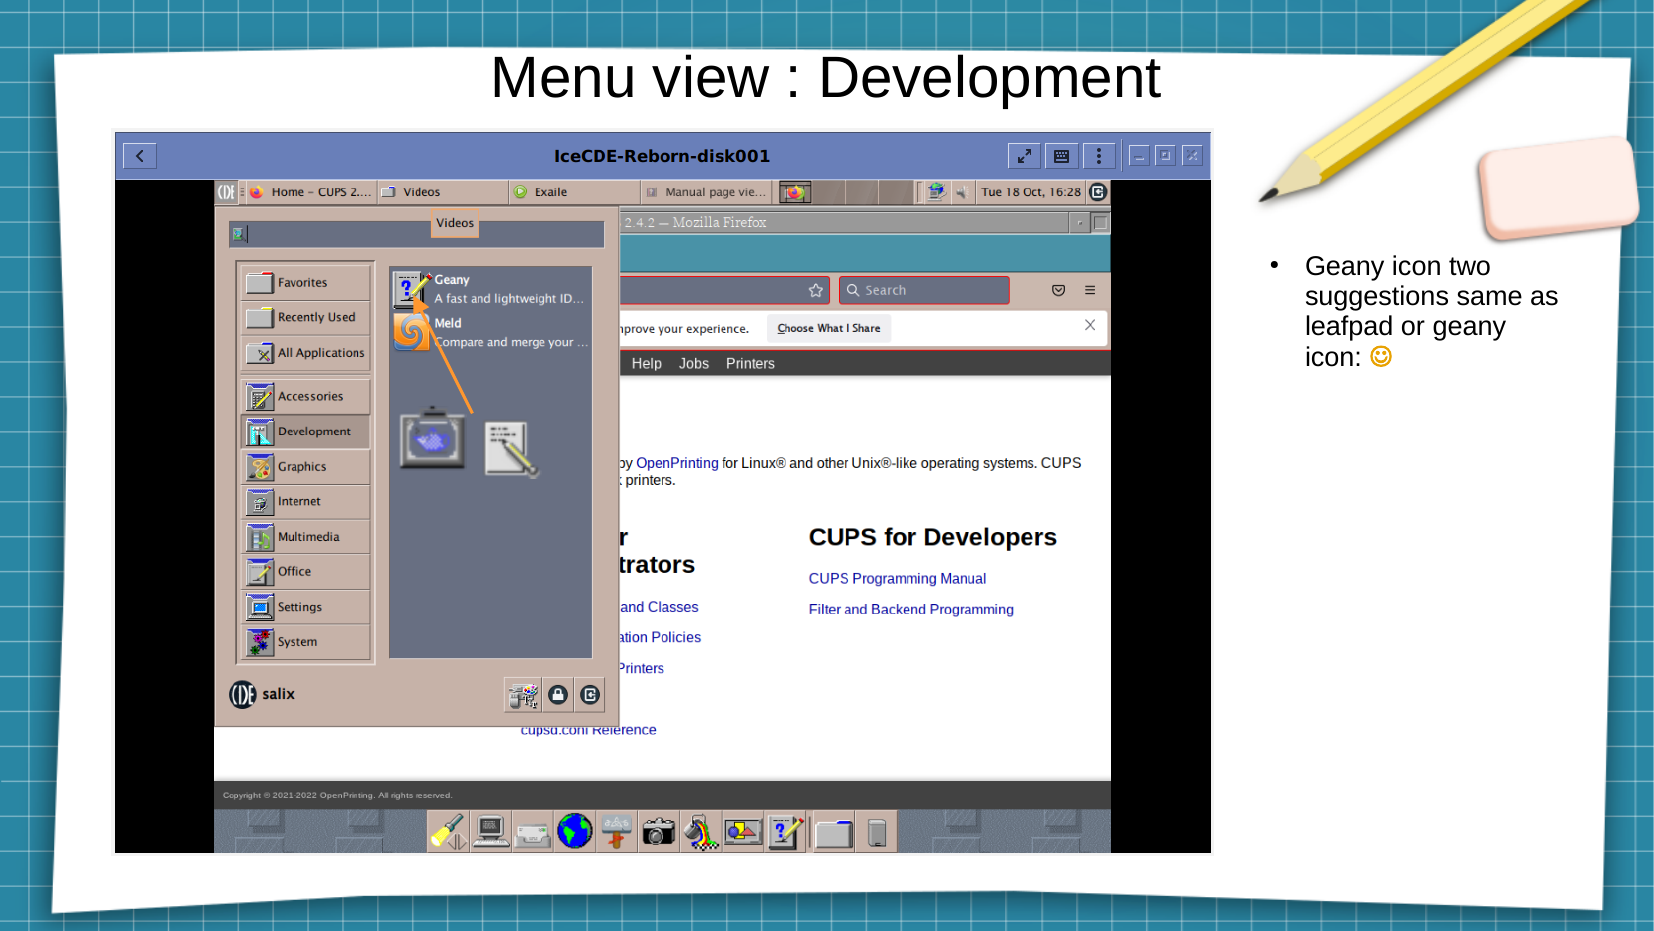

# Menu view : Development
Geany icon two suggestions same as leafpad or geany icon: ☺